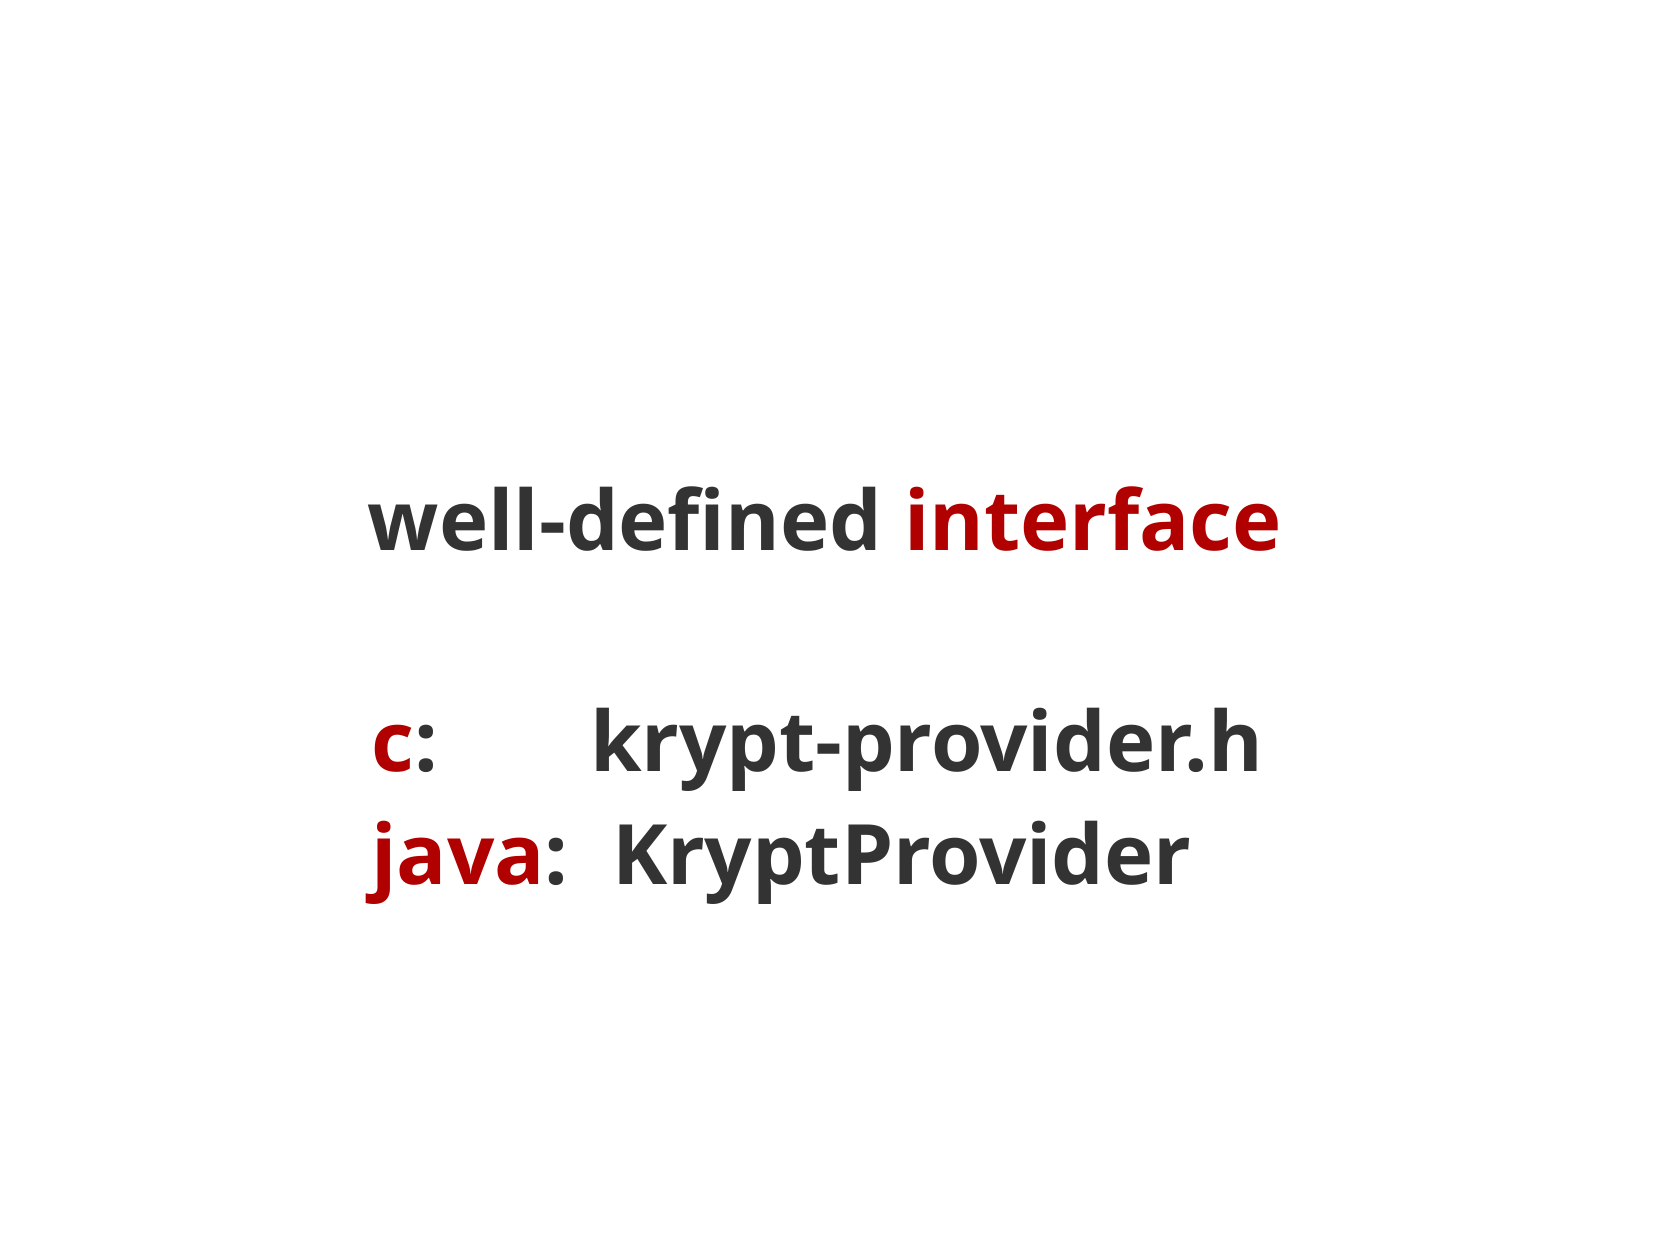

#
well-defined interface
c: krypt-provider.h
java: KryptProvider